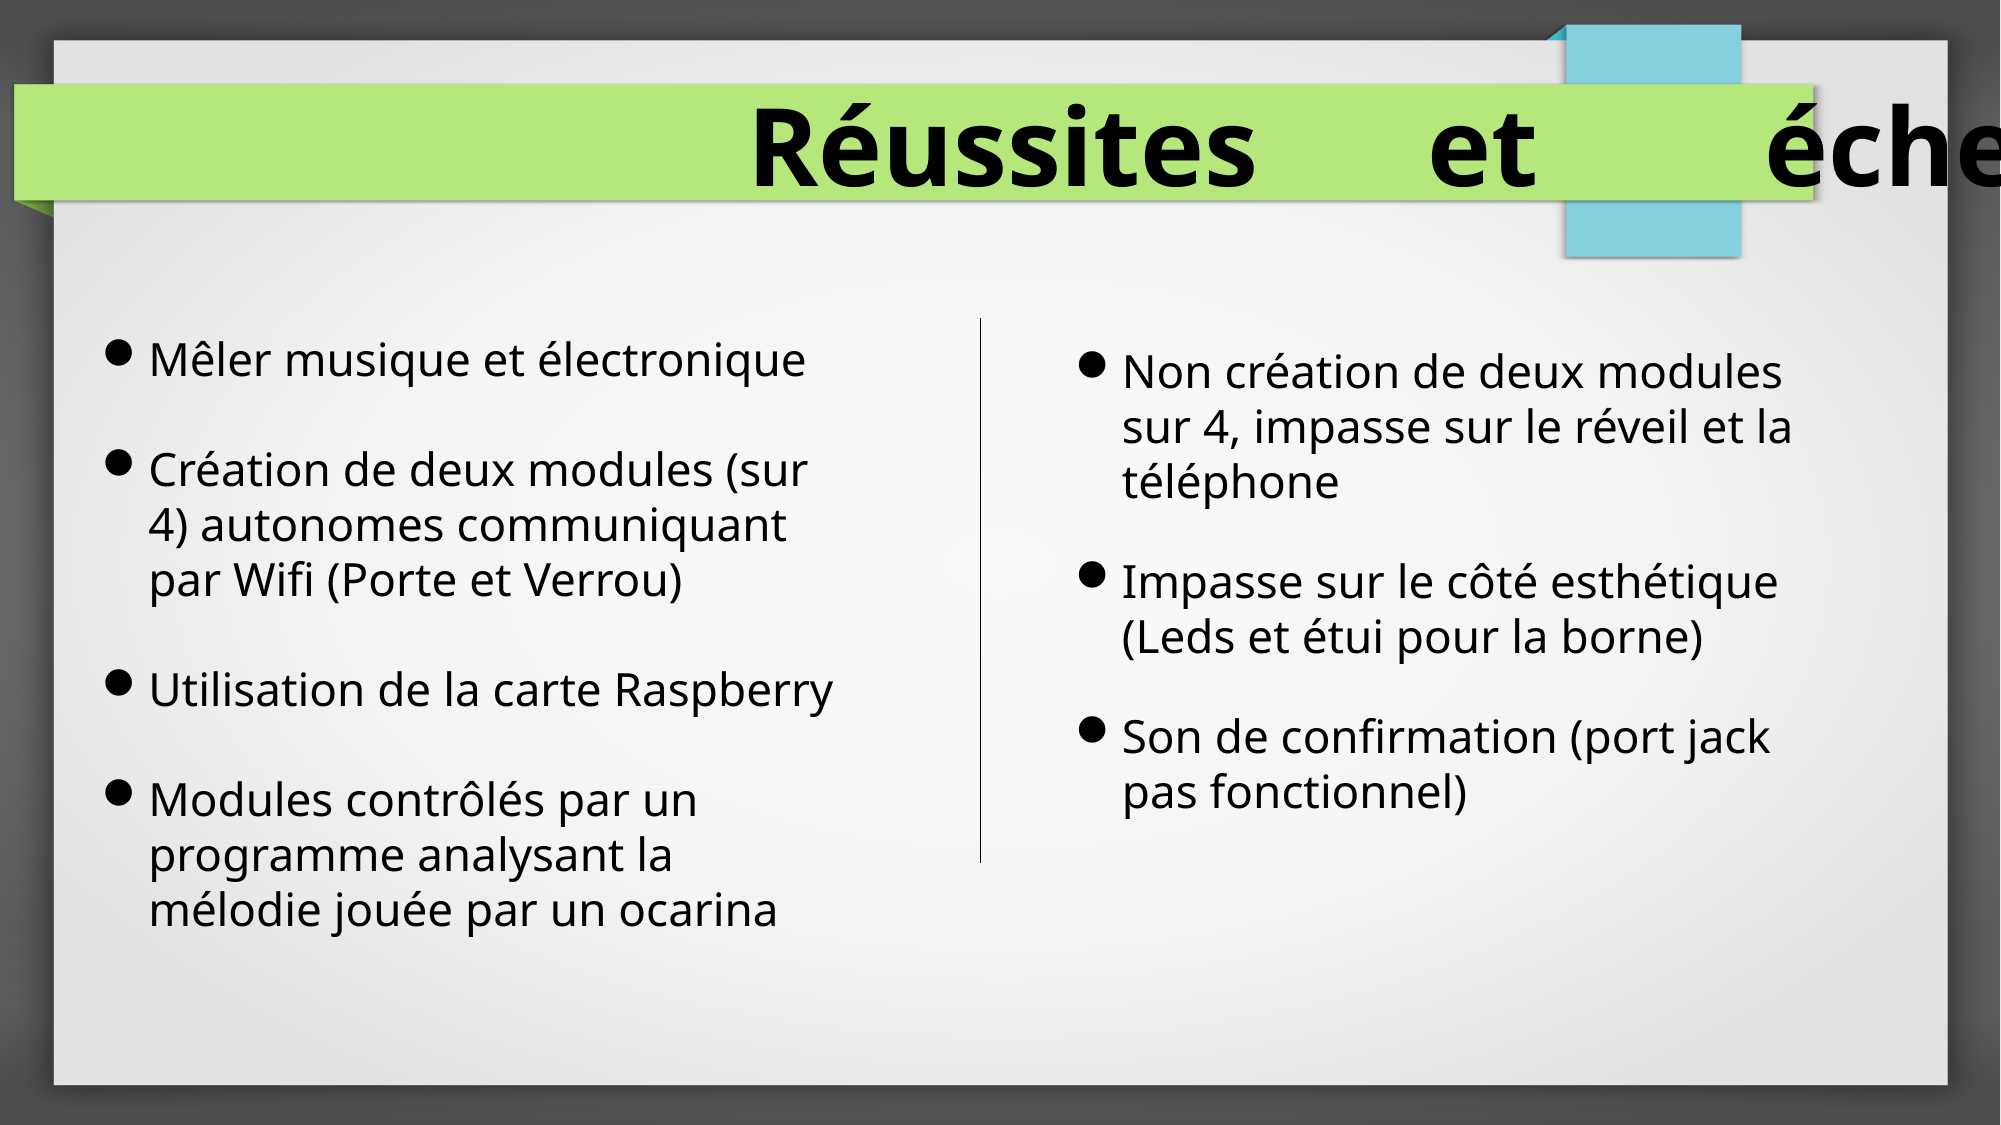

Réussites et échecs
Mêler musique et électronique
Création de deux modules (sur 4) autonomes communiquant par Wifi (Porte et Verrou)
Utilisation de la carte Raspberry
Modules contrôlés par un programme analysant la mélodie jouée par un ocarina
Non création de deux modules sur 4, impasse sur le réveil et la téléphone
Impasse sur le côté esthétique (Leds et étui pour la borne)
Son de confirmation (port jack pas fonctionnel)